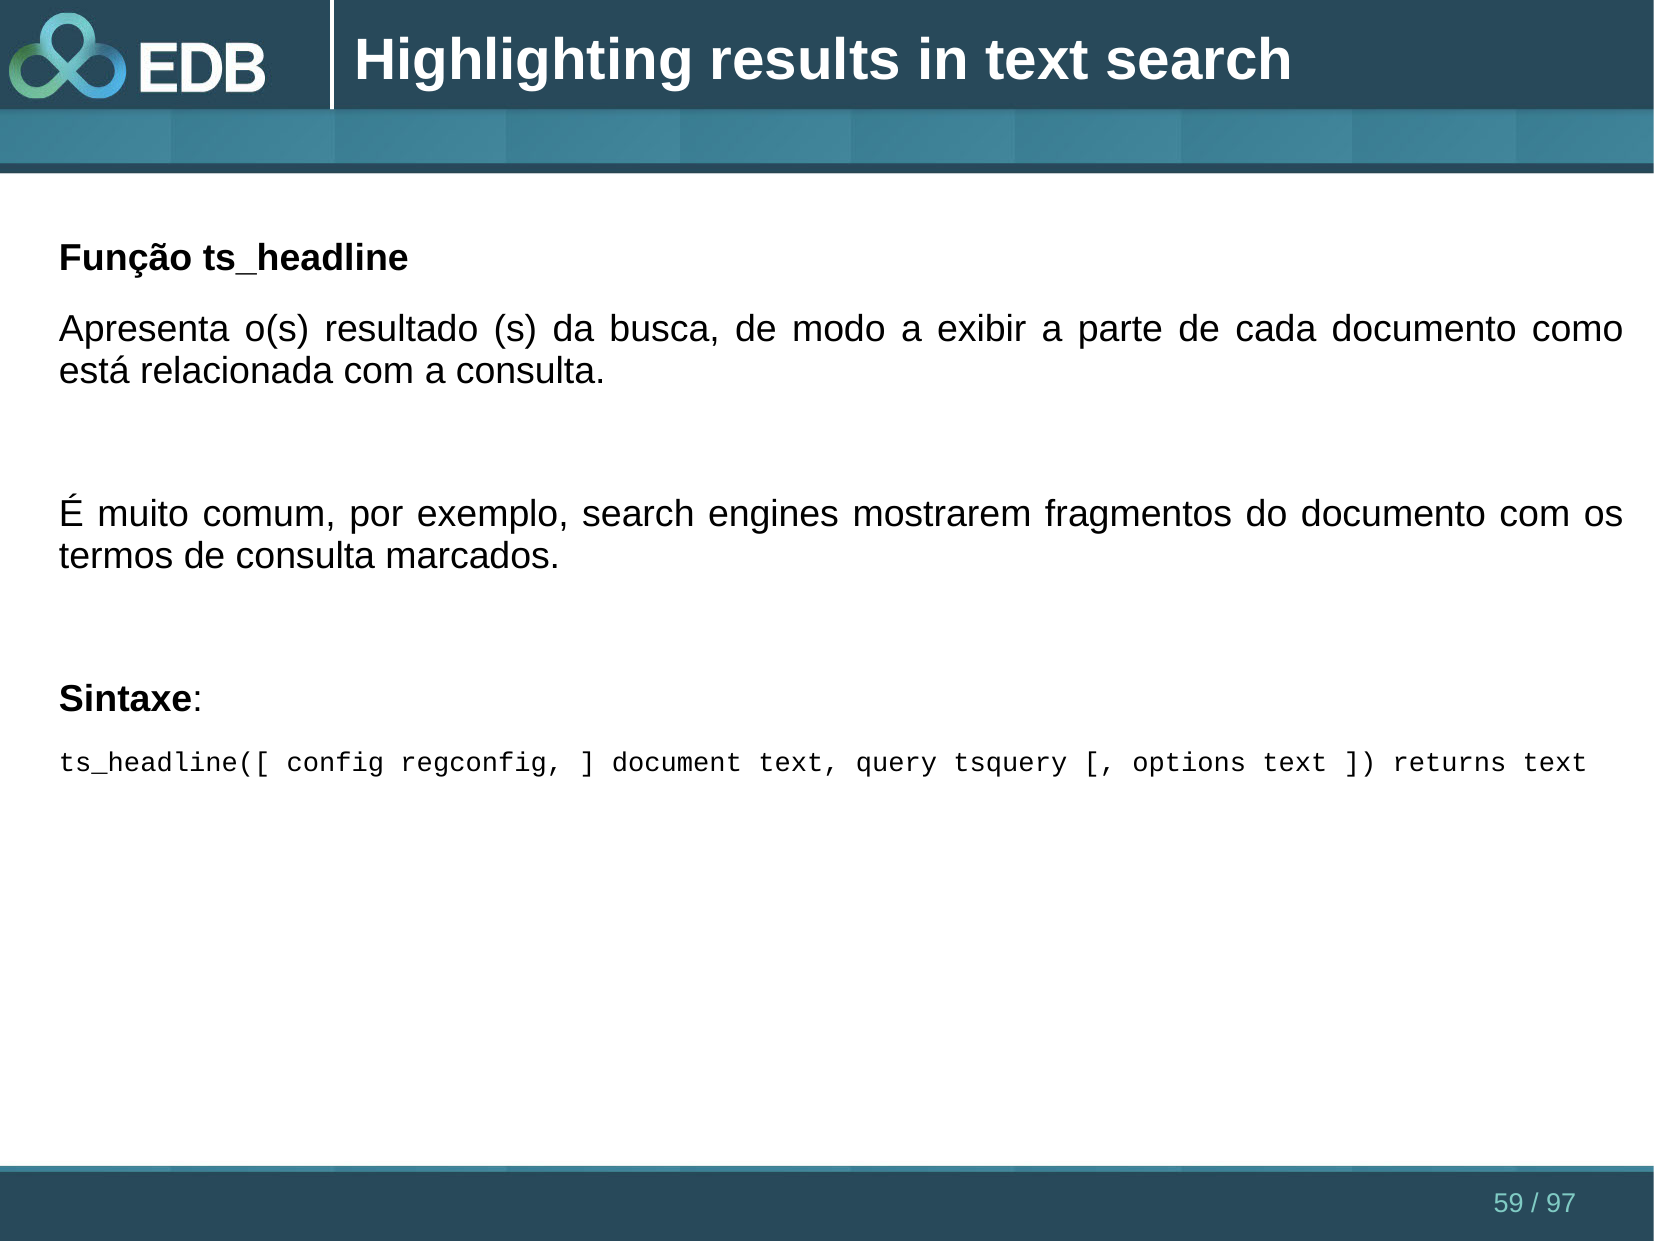

# Highlighting results in text search
Função ts_headline
Apresenta o(s) resultado (s) da busca, de modo a exibir a parte de cada documento como está relacionada com a consulta.
É muito comum, por exemplo, search engines mostrarem fragmentos do documento com os termos de consulta marcados.
Sintaxe:
ts_headline([ config regconfig, ] document text, query tsquery [, options text ]) returns text